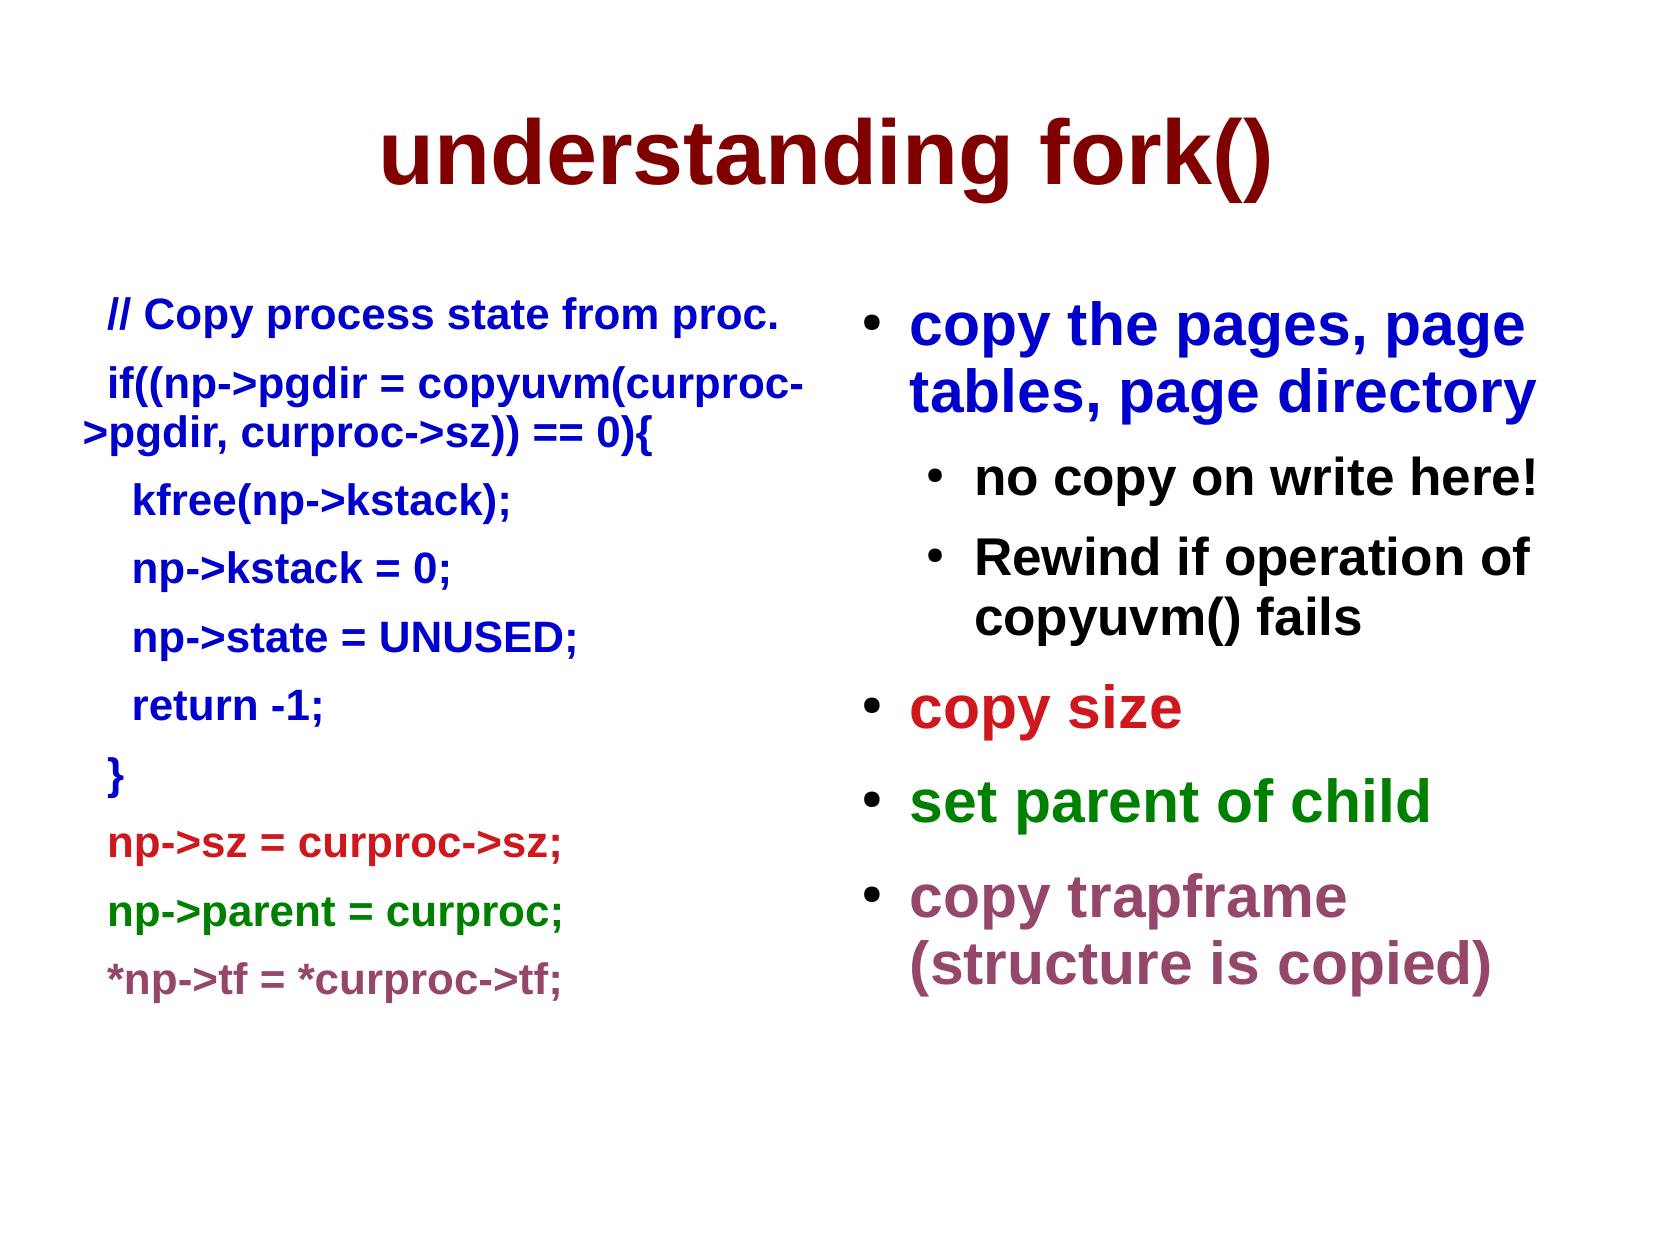

# understanding fork()
 // Copy process state from proc.
 if((np->pgdir = copyuvm(curproc->pgdir, curproc->sz)) == 0){
 kfree(np->kstack);
 np->kstack = 0;
 np->state = UNUSED;
 return -1;
 }
 np->sz = curproc->sz;
 np->parent = curproc;
 *np->tf = *curproc->tf;
copy the pages, page tables, page directory
no copy on write here!
Rewind if operation of copyuvm() fails
copy size
set parent of child
copy trapframe (structure is copied)